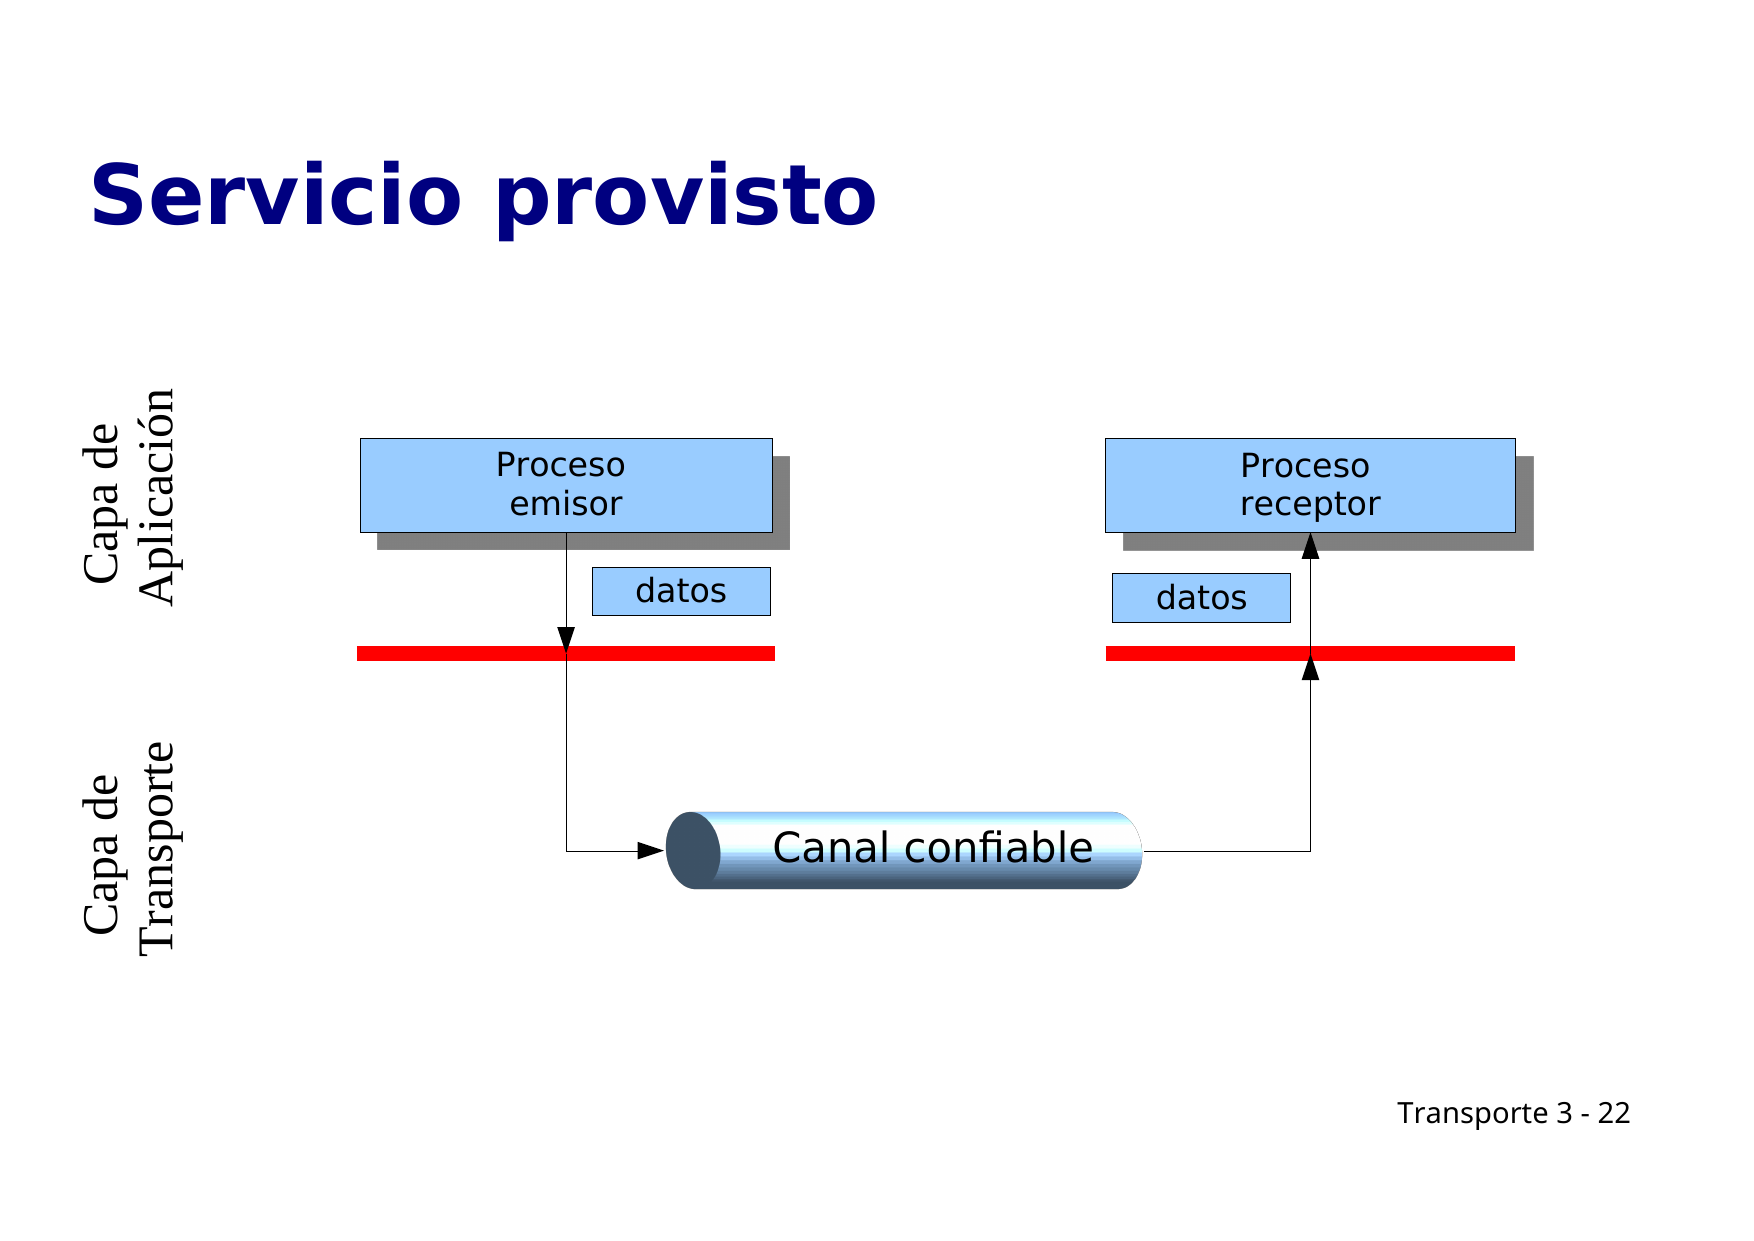

# Servicio provisto
Capa de
Aplicación
Proceso
emisor
Proceso
receptor
datos
datos
Capa de
Transporte
Canal confiable